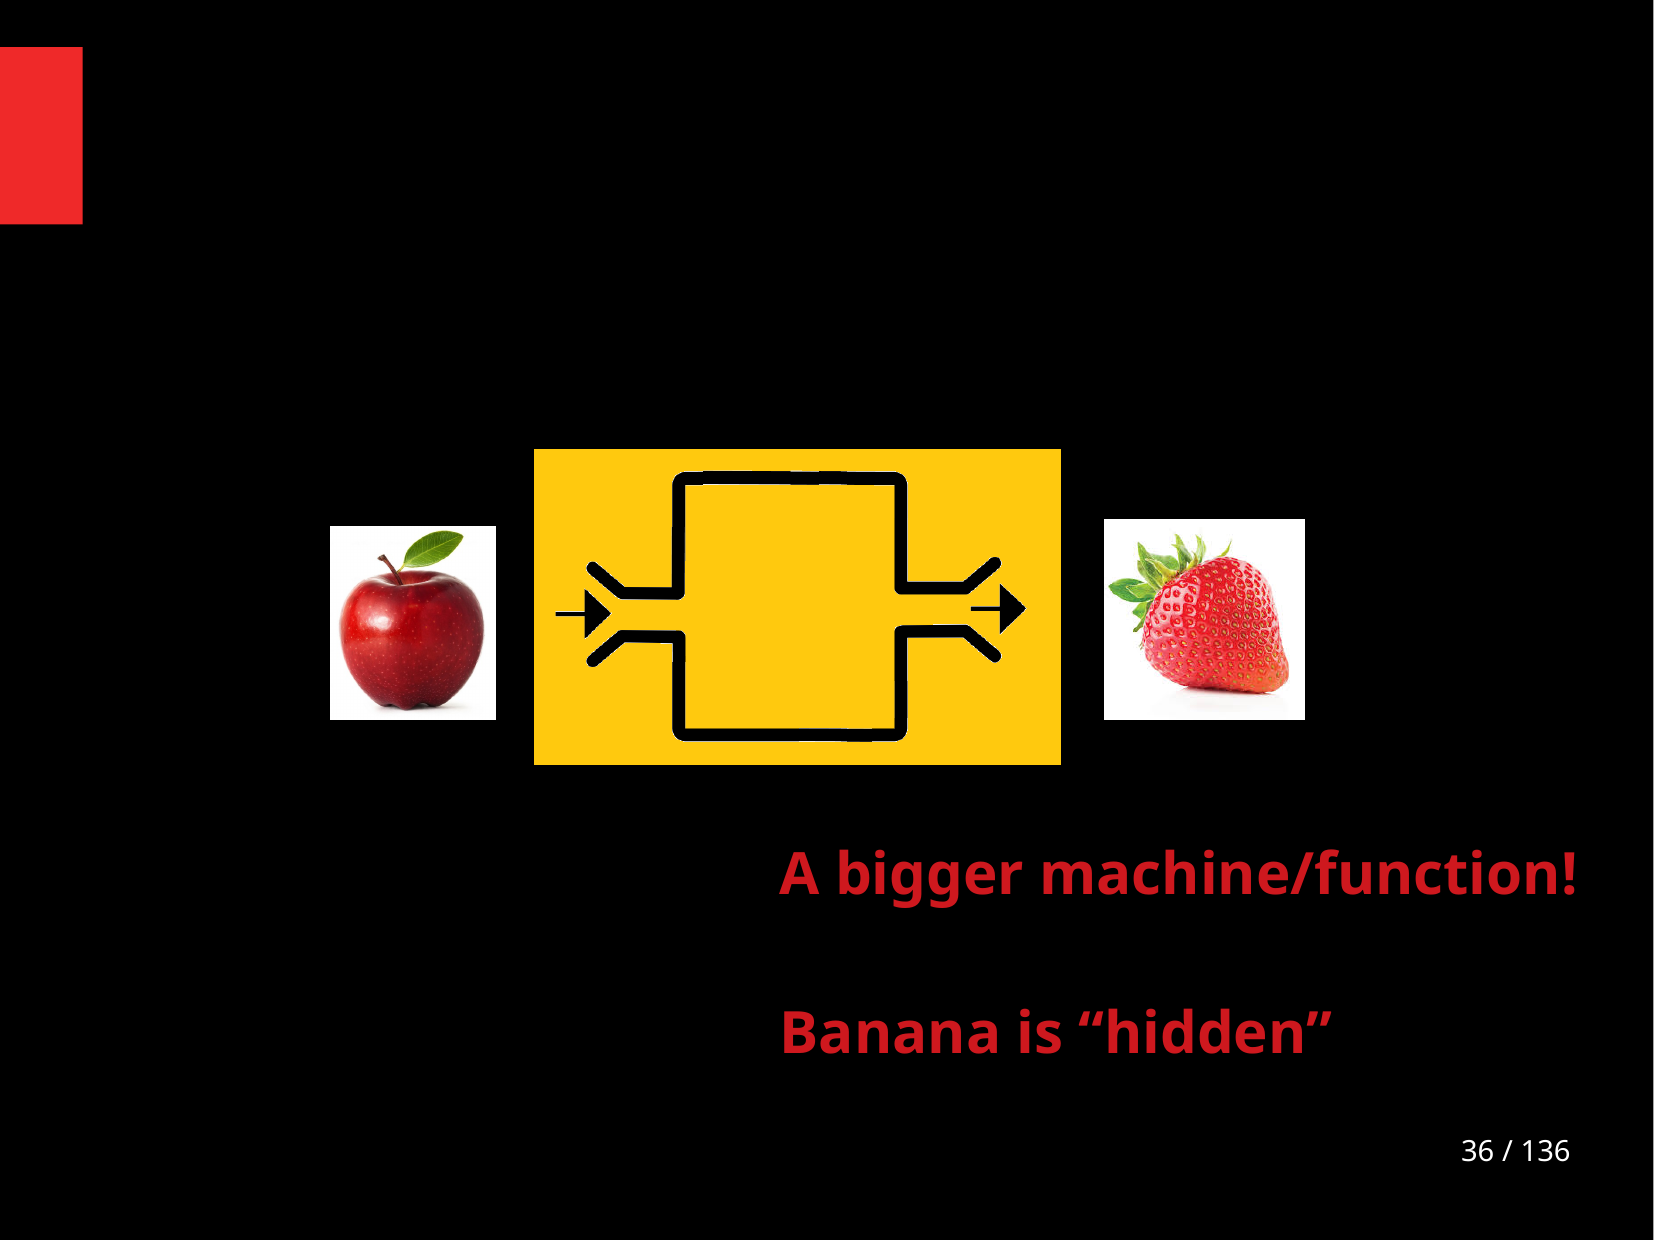

A bigger machine/function!
Banana is “hidden”
36